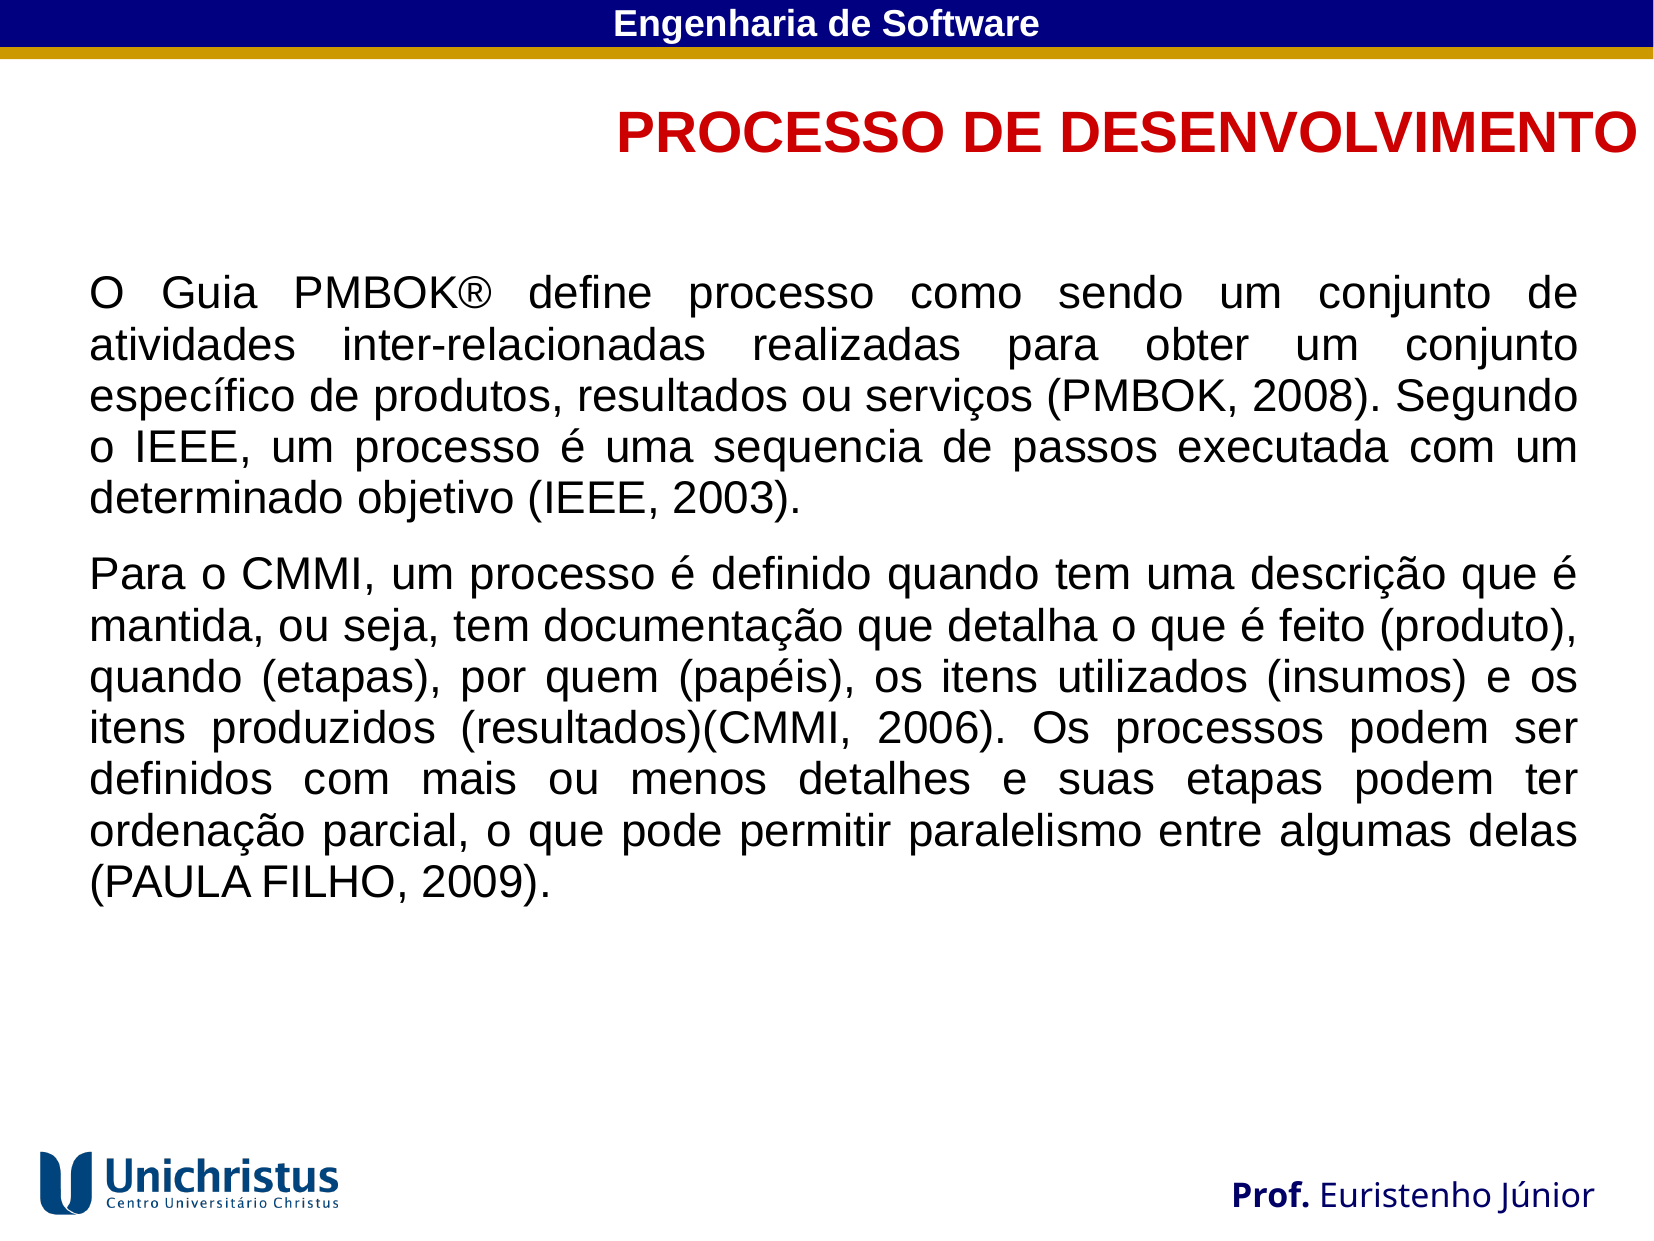

Engenharia de Software
PROCESSO DE DESENVOLVIMENTO
O Guia PMBOK® define processo como sendo um conjunto de atividades inter-relacionadas realizadas para obter um conjunto específico de produtos, resultados ou serviços (PMBOK, 2008). Segundo o IEEE, um processo é uma sequencia de passos executada com um determinado objetivo (IEEE, 2003).
Para o CMMI, um processo é definido quando tem uma descrição que é mantida, ou seja, tem documentação que detalha o que é feito (produto), quando (etapas), por quem (papéis), os itens utilizados (insumos) e os itens produzidos (resultados)(CMMI, 2006). Os processos podem ser definidos com mais ou menos detalhes e suas etapas podem ter ordenação parcial, o que pode permitir paralelismo entre algumas delas (PAULA FILHO, 2009).
Prof. Euristenho Júnior